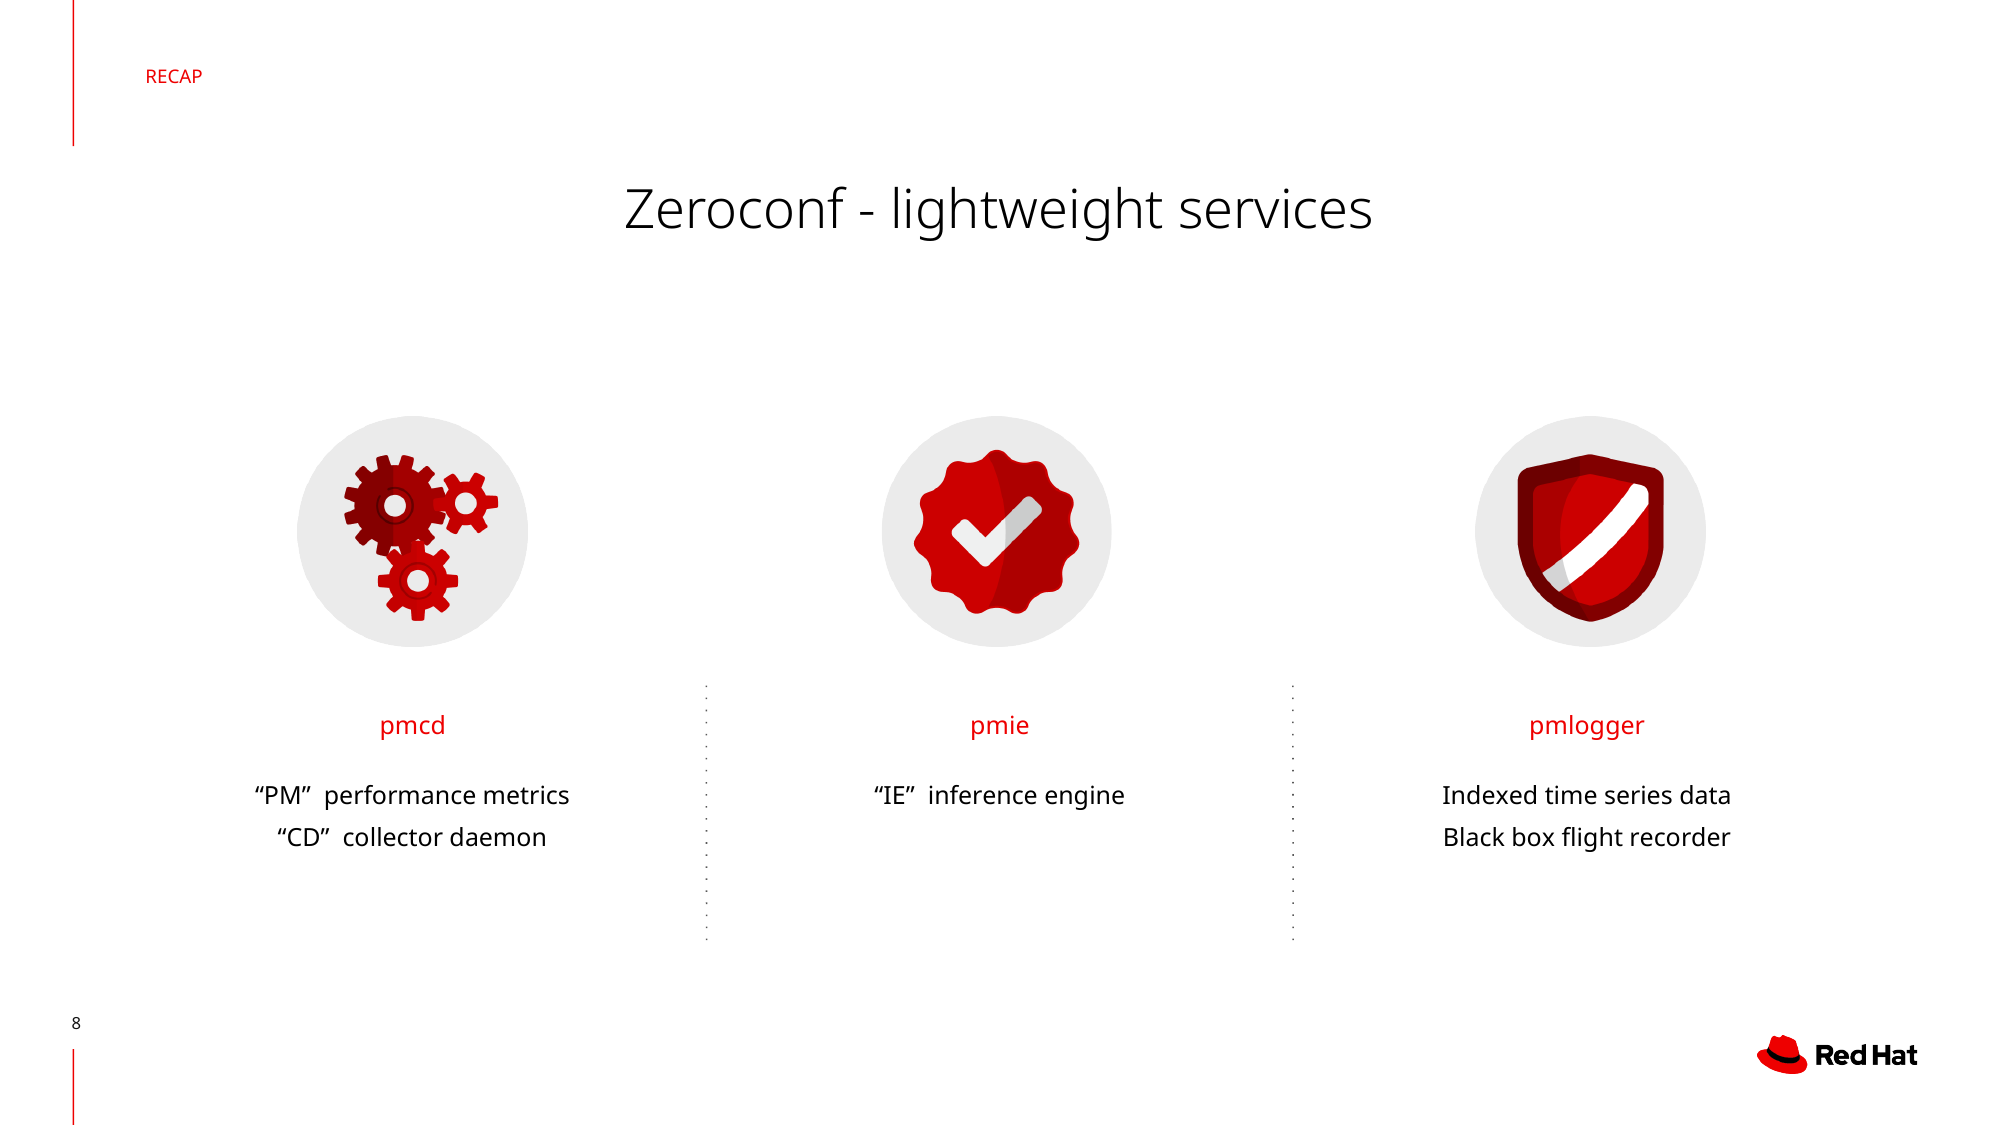

RECAP
# Zeroconf - lightweight services
pmcd
pmie
pmlogger
“PM” performance metrics
“CD” collector daemon
“IE” inference engine
Indexed time series data
Black box flight recorder
8